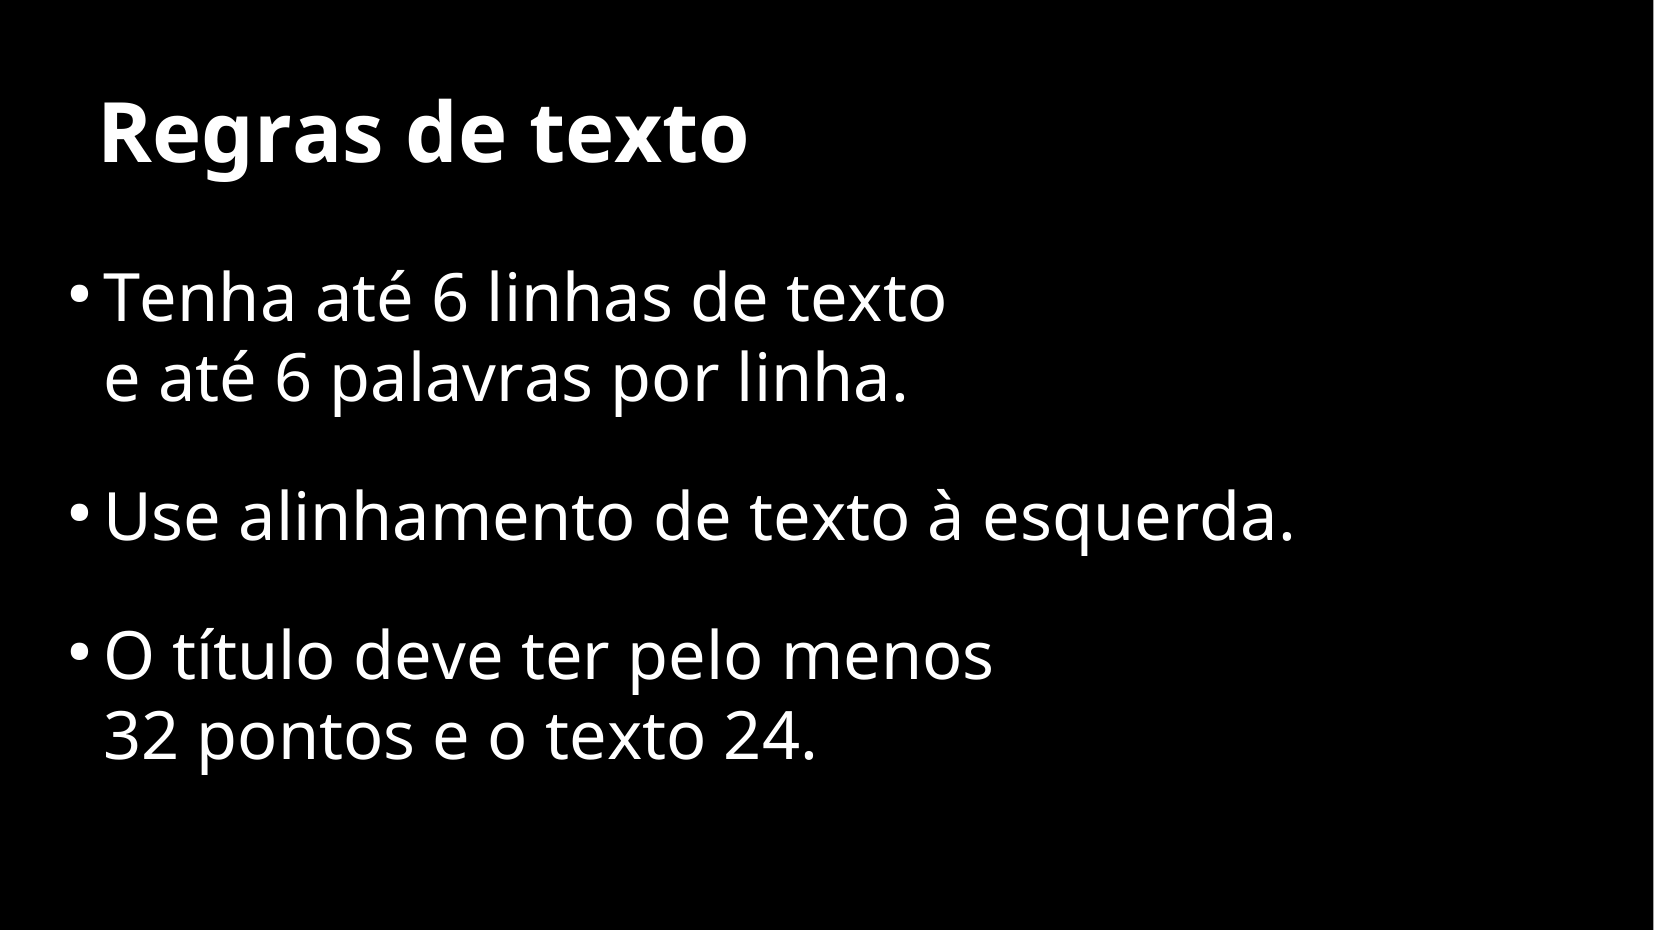

Regras de texto
Tenha até 6 linhas de texto
e até 6 palavras por linha.
Use alinhamento de texto à esquerda.
O título deve ter pelo menos
32 pontos e o texto 24.